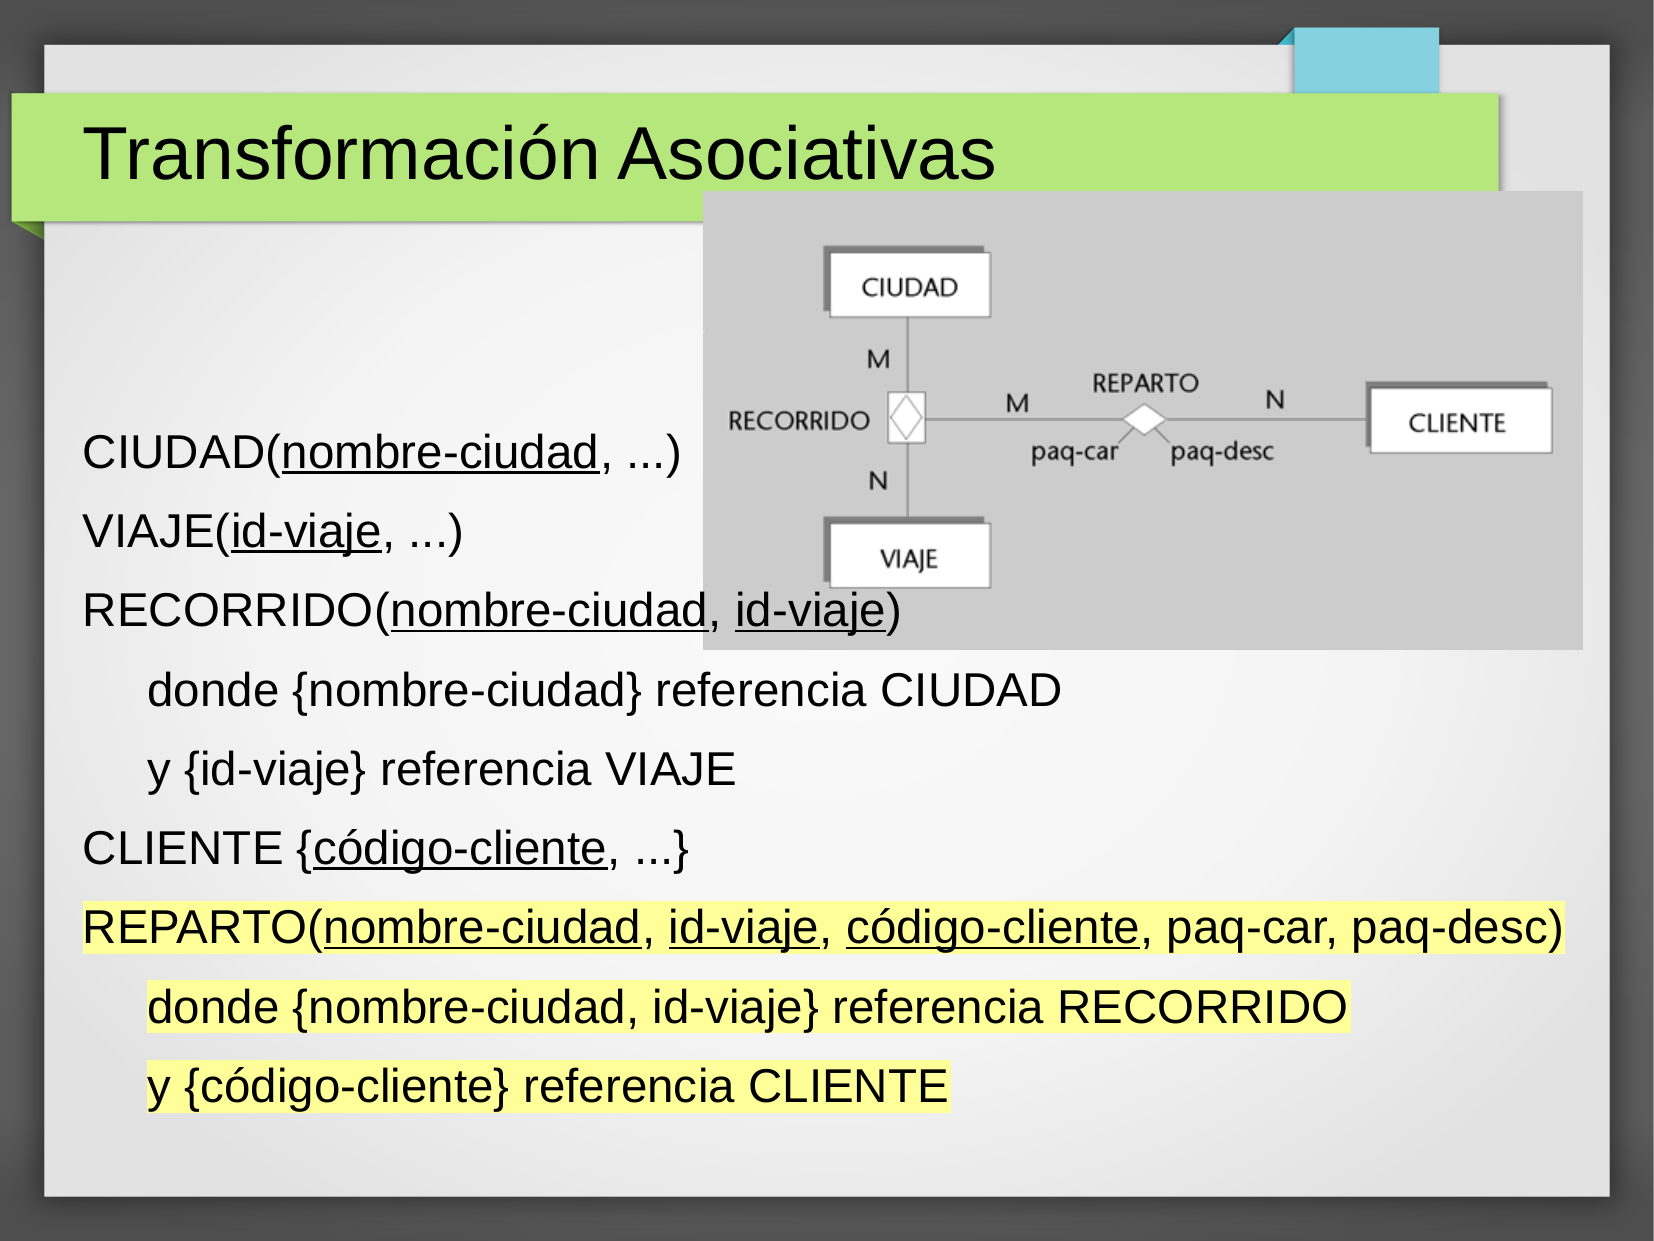

# Transformación Asociativas
CIUDAD(nombre-ciudad, ...)
VIAJE(id-viaje, ...)
RECORRIDO(nombre-ciudad, id-viaje)
donde {nombre-ciudad} referencia CIUDAD
y {id-viaje} referencia VIAJE
CLIENTE {código-cliente, ...}
REPARTO(nombre-ciudad, id-viaje, código-cliente, paq-car, paq-desc)
donde {nombre-ciudad, id-viaje} referencia RECORRIDO
y {código-cliente} referencia CLIENTE